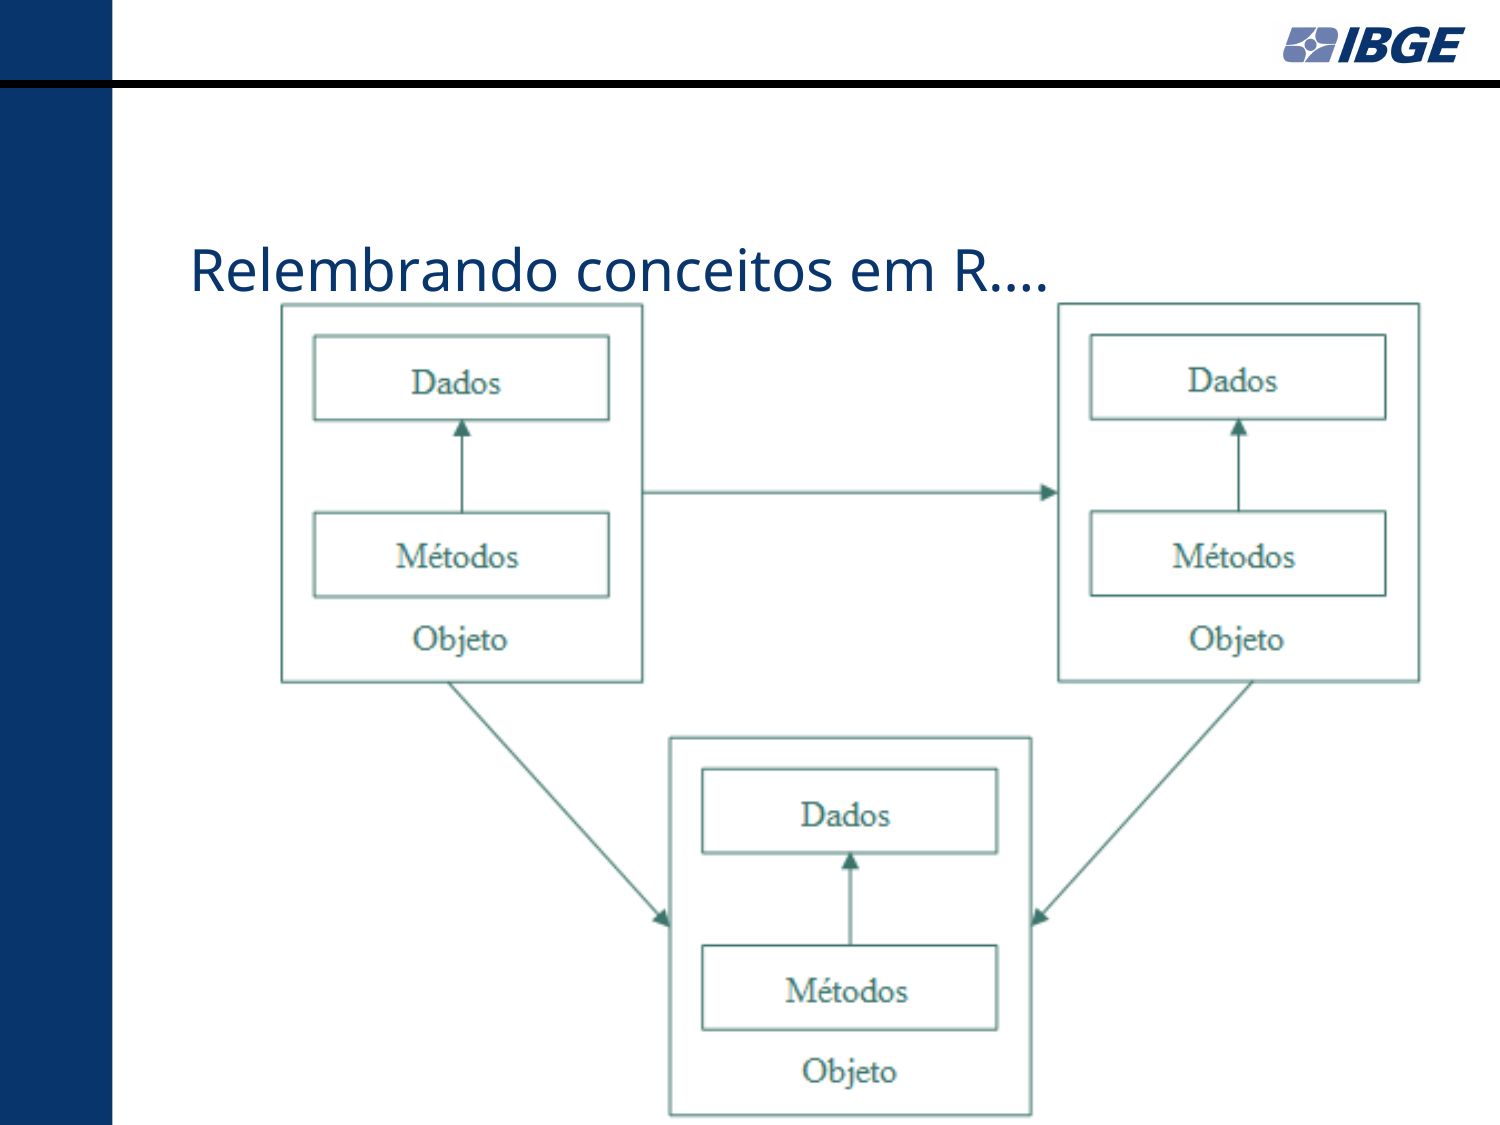

Relembrando conceitos em R….
1- R: ambiente de programação e linguagem orientada a objetos (caixas de guardar)
2 -R é “case sensitive” (“lista” e “Lista” são variáveis diferentes)
3 – separador decimal é “.”, vírgula separa argumentos!!
5- não se recomenda usar caracteres acentuados